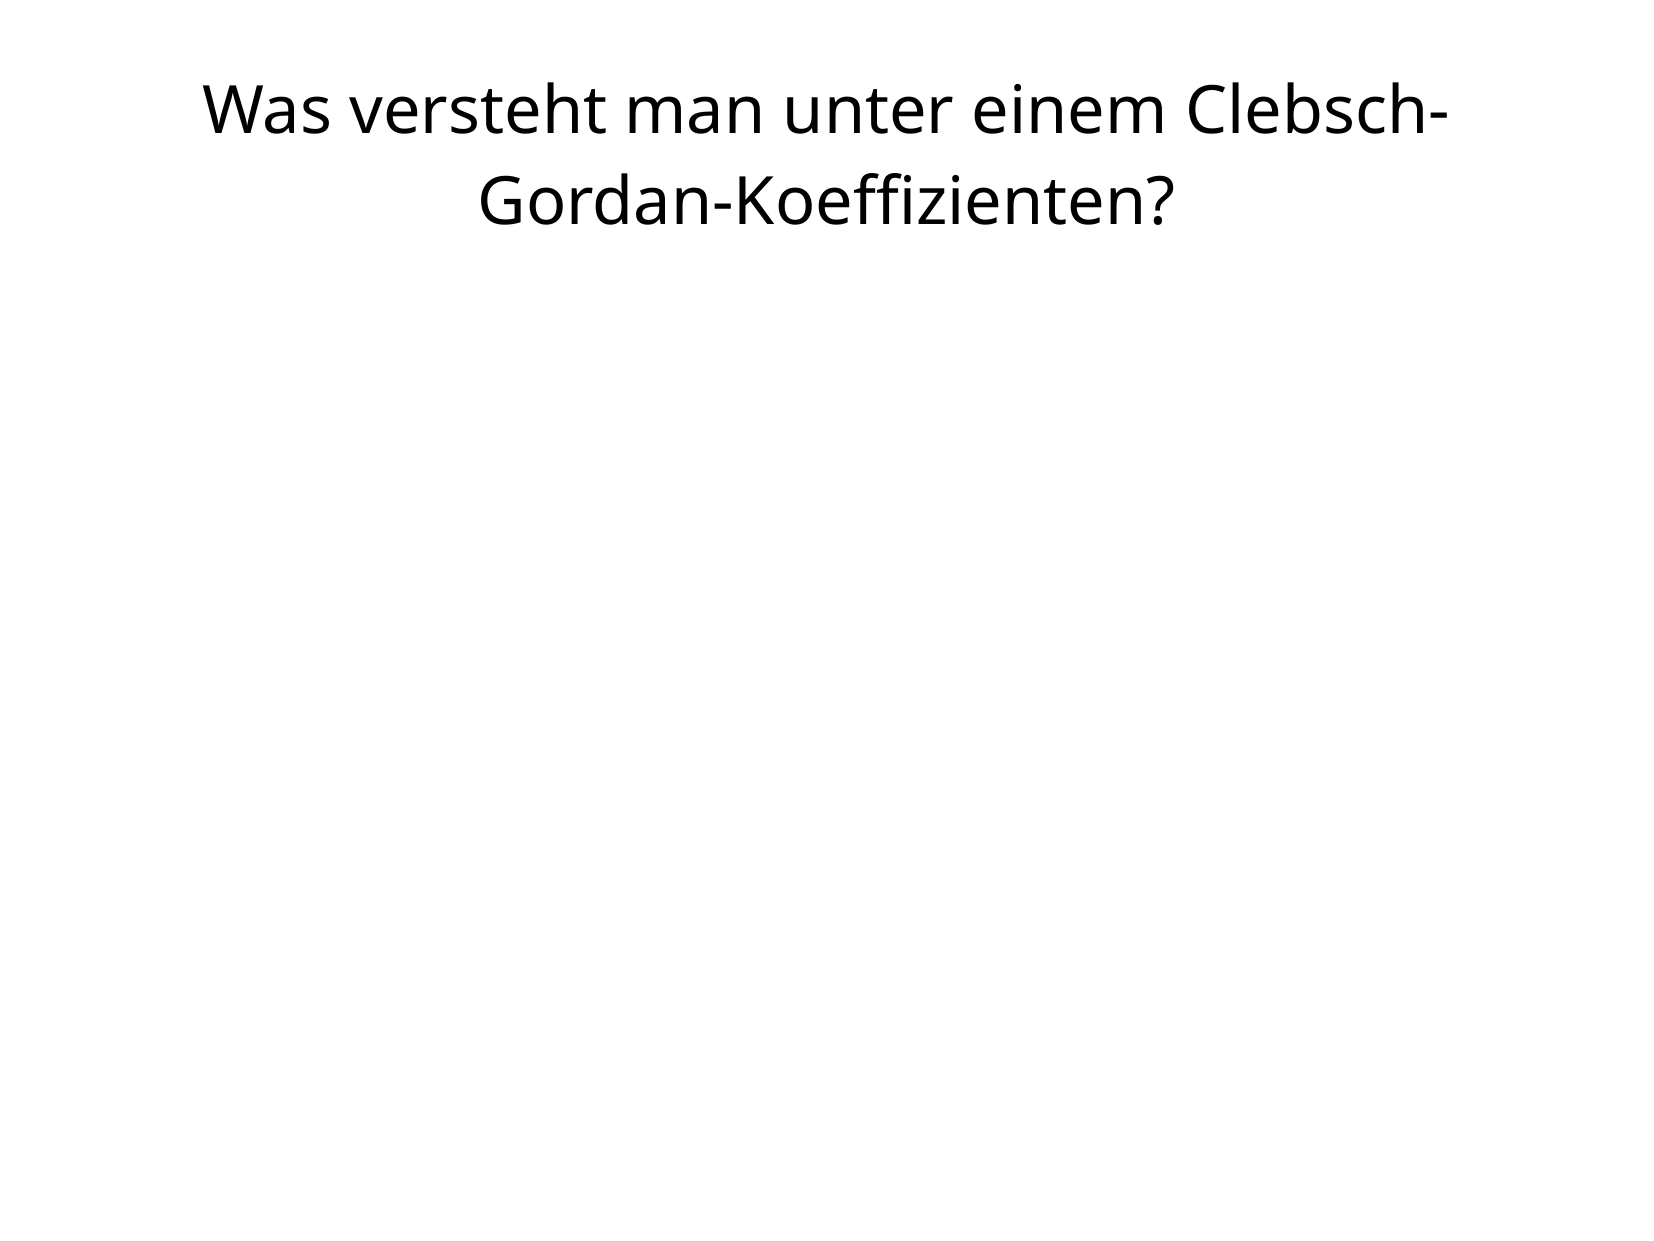

# Was versteht man unter einem Clebsch-Gordan-Koeffizienten?